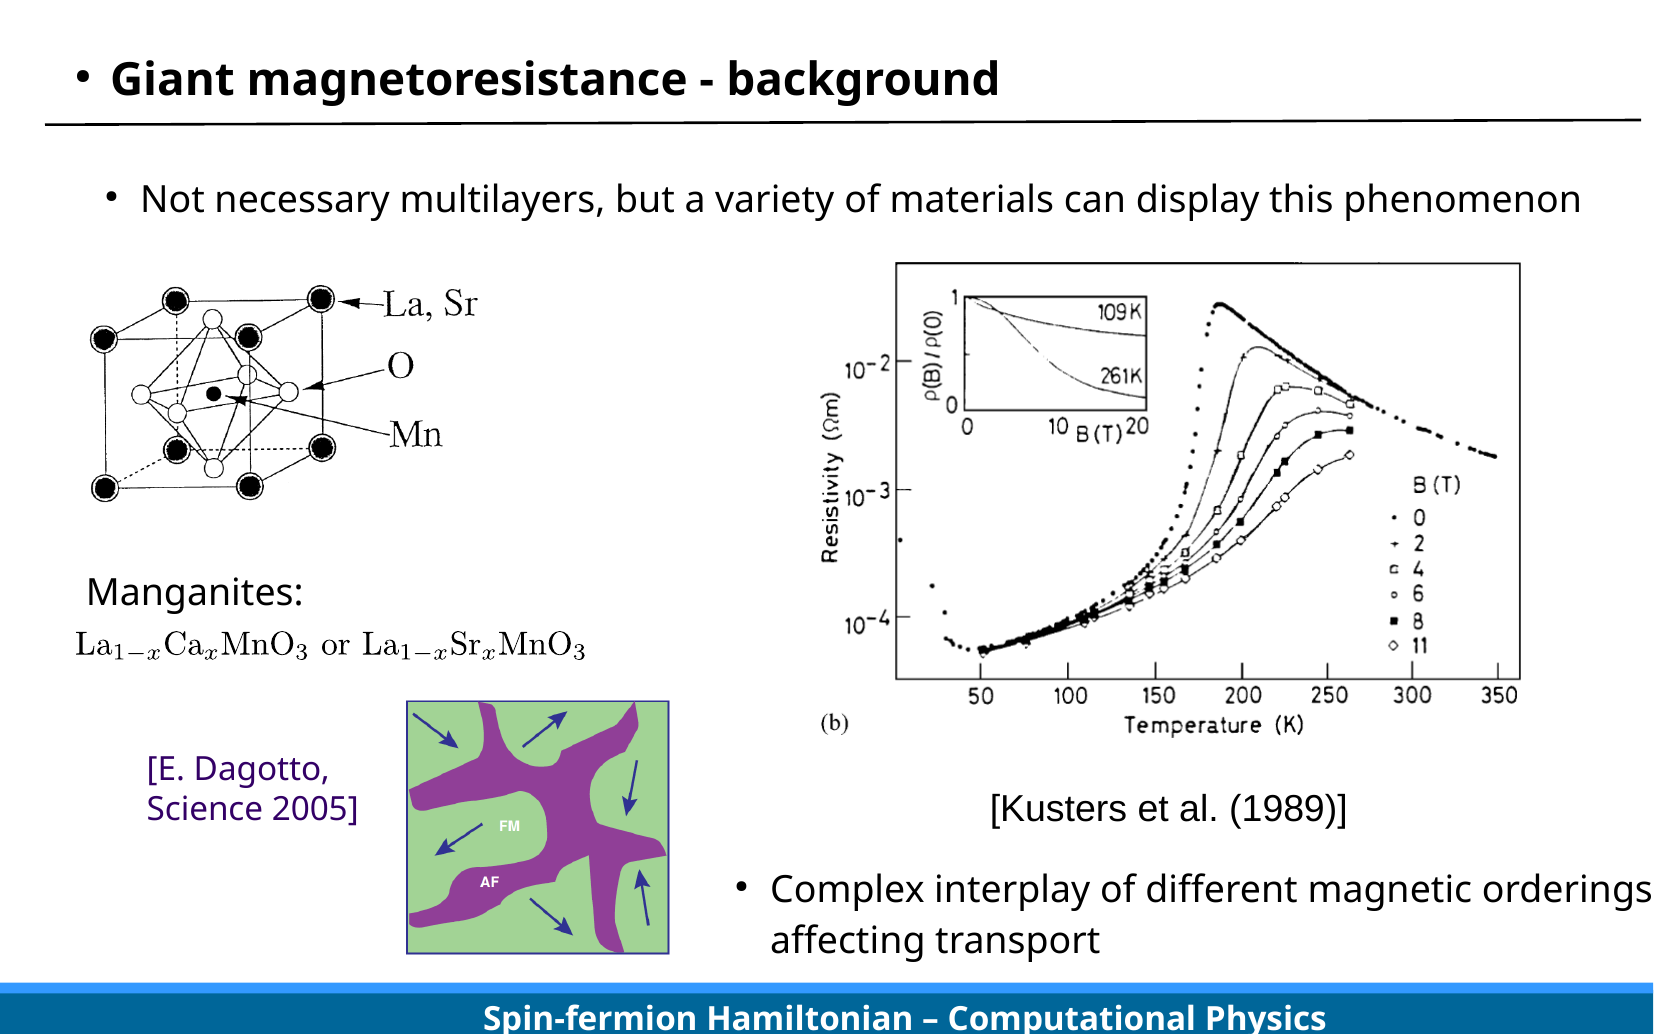

Giant magnetoresistance - background
Not necessary multilayers, but a variety of materials can display this phenomenon
Manganites:
[E. Dagotto,
Science 2005]
[Kusters et al. (1989)]
Complex interplay of different magnetic orderings
affecting transport